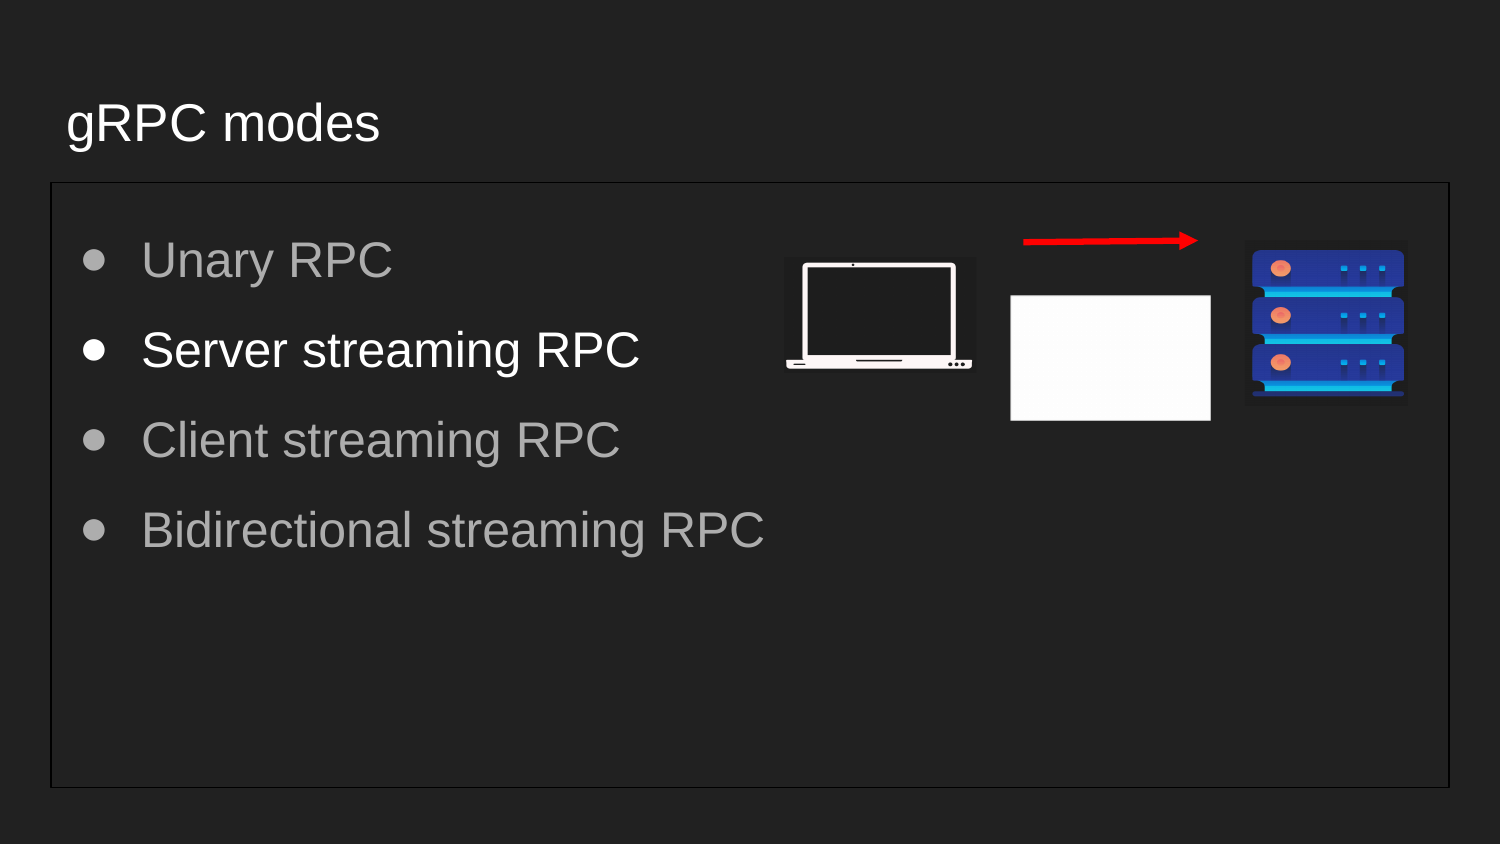

# gRPC modes
Unary RPC
Server streaming RPC
Client streaming RPC
Bidirectional streaming RPC